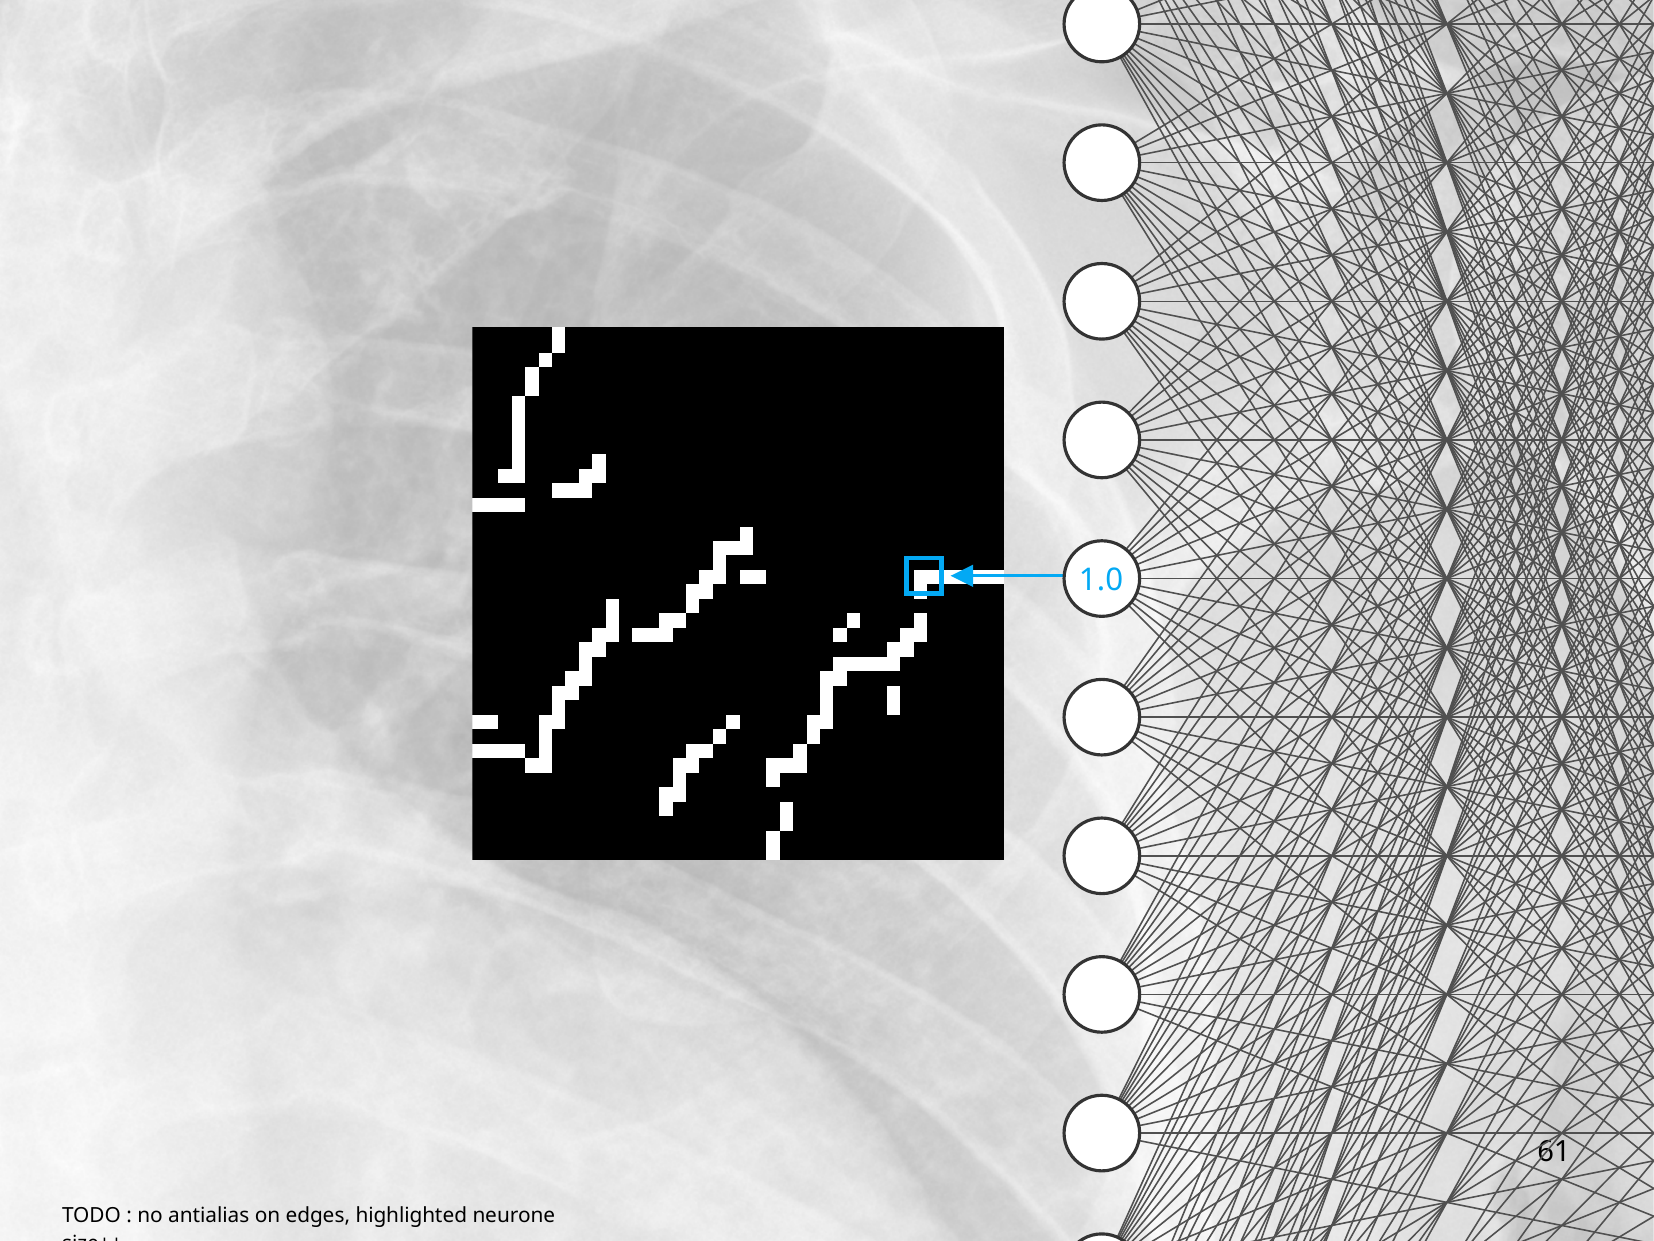

1.0
61
TODO : no antialias on edges, highlighted neurone size++